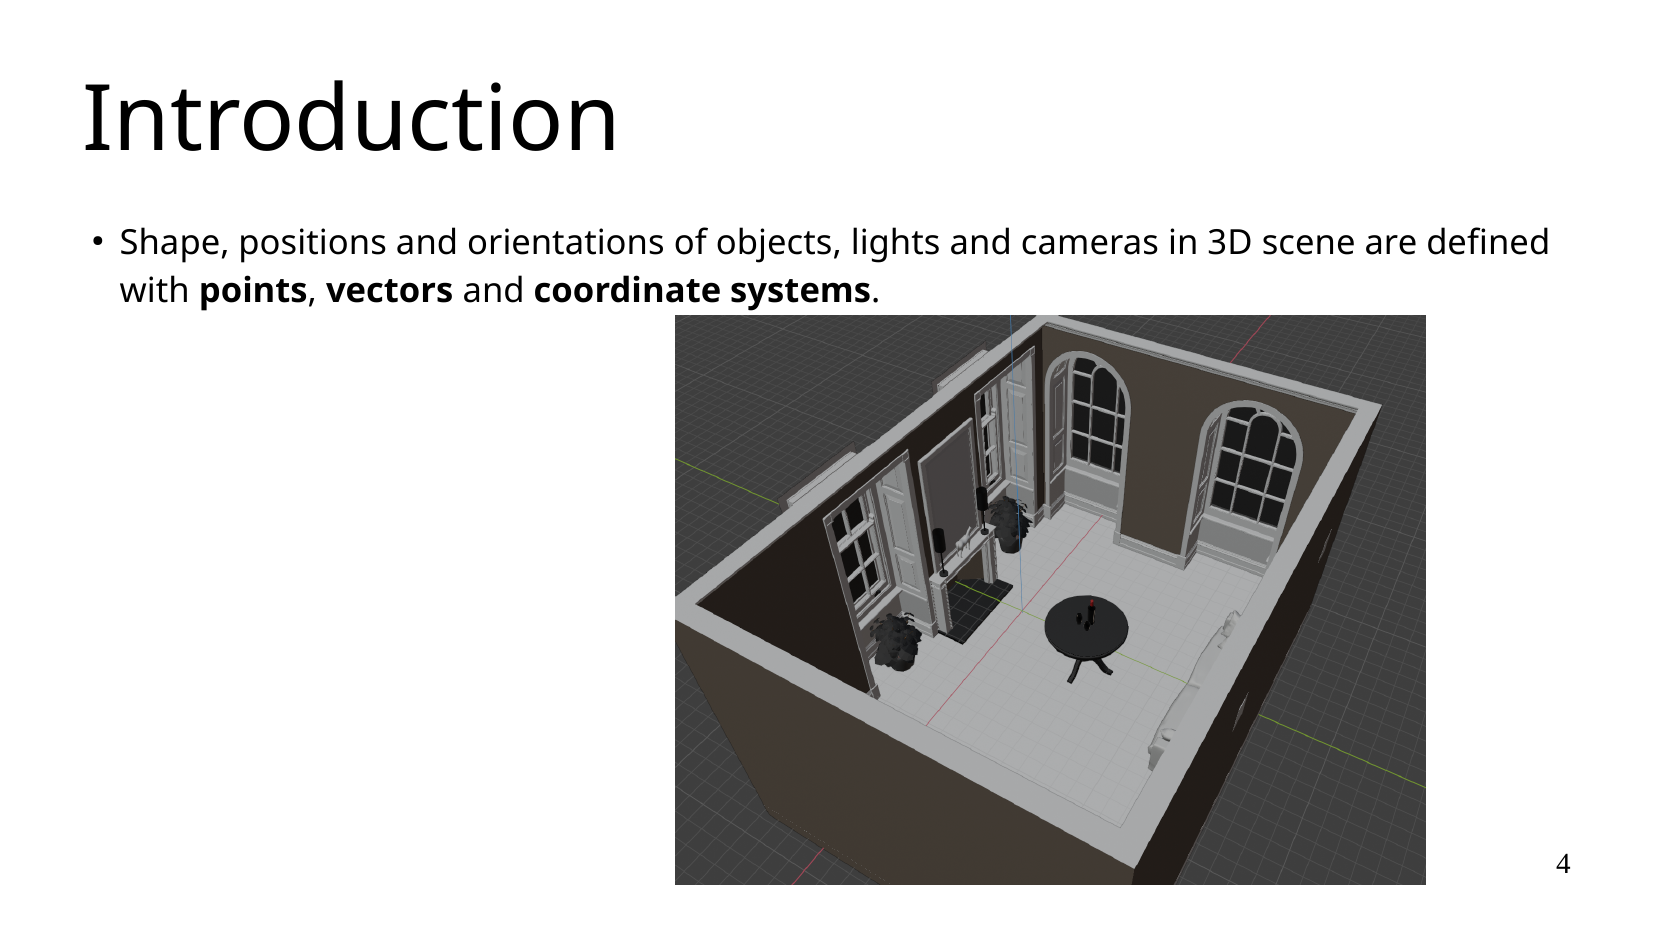

# Introduction
Shape, positions and orientations of objects, lights and cameras in 3D scene are defined with points, vectors and coordinate systems.
4